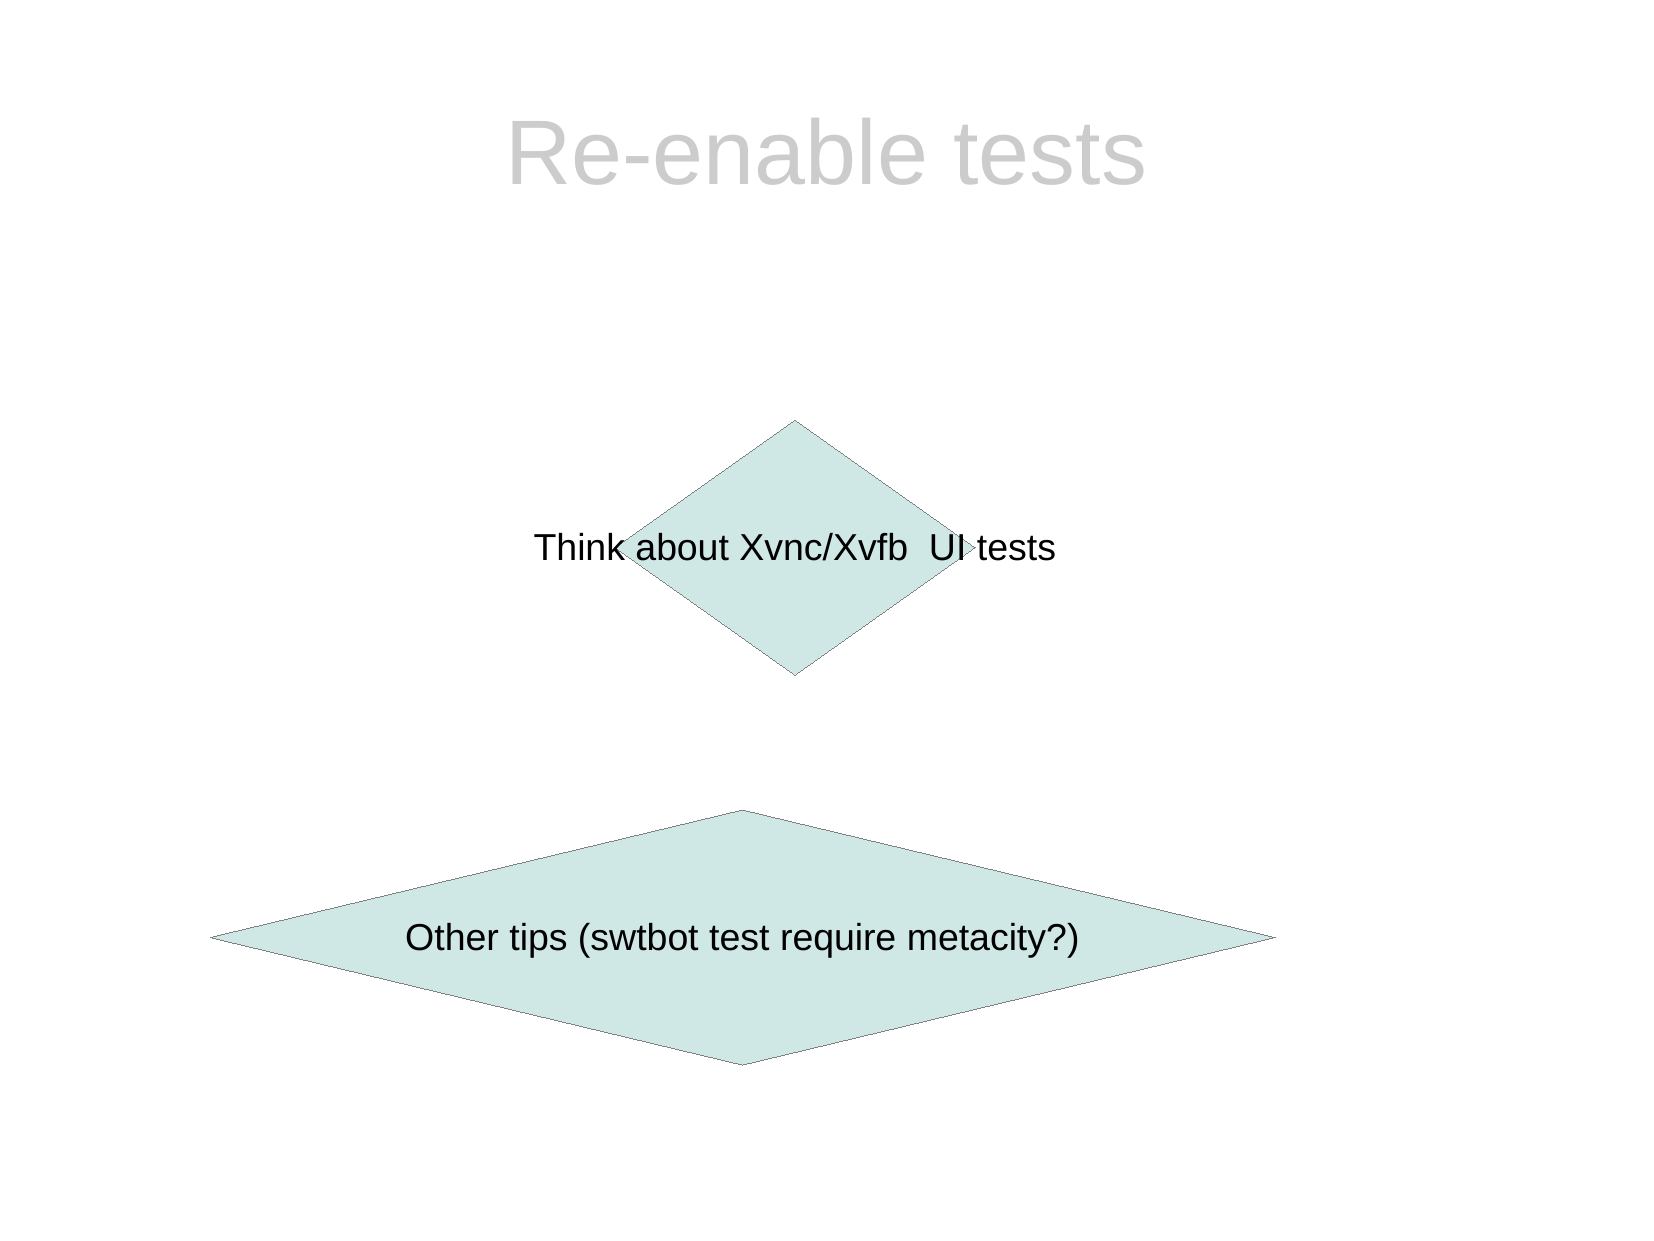

# Re-enable tests
Think about Xvnc/Xvfb UI tests
Other tips (swtbot test require metacity?)